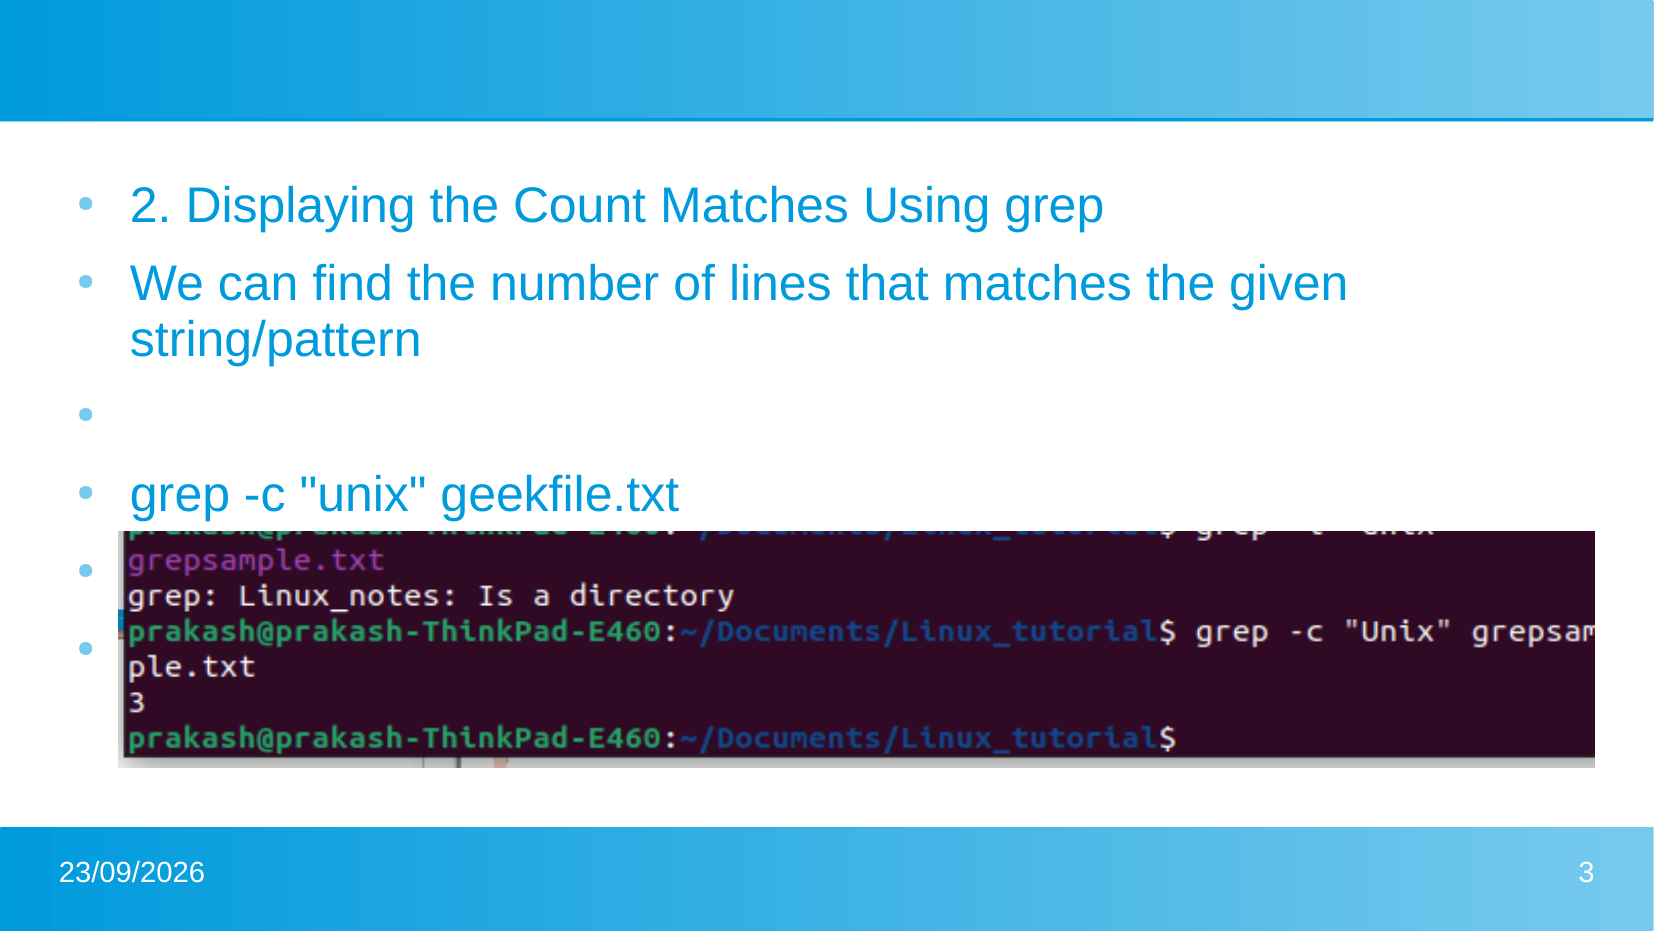

#
2. Displaying the Count Matches Using grep
We can find the number of lines that matches the given string/pattern
grep -c "unix" geekfile.txt
3